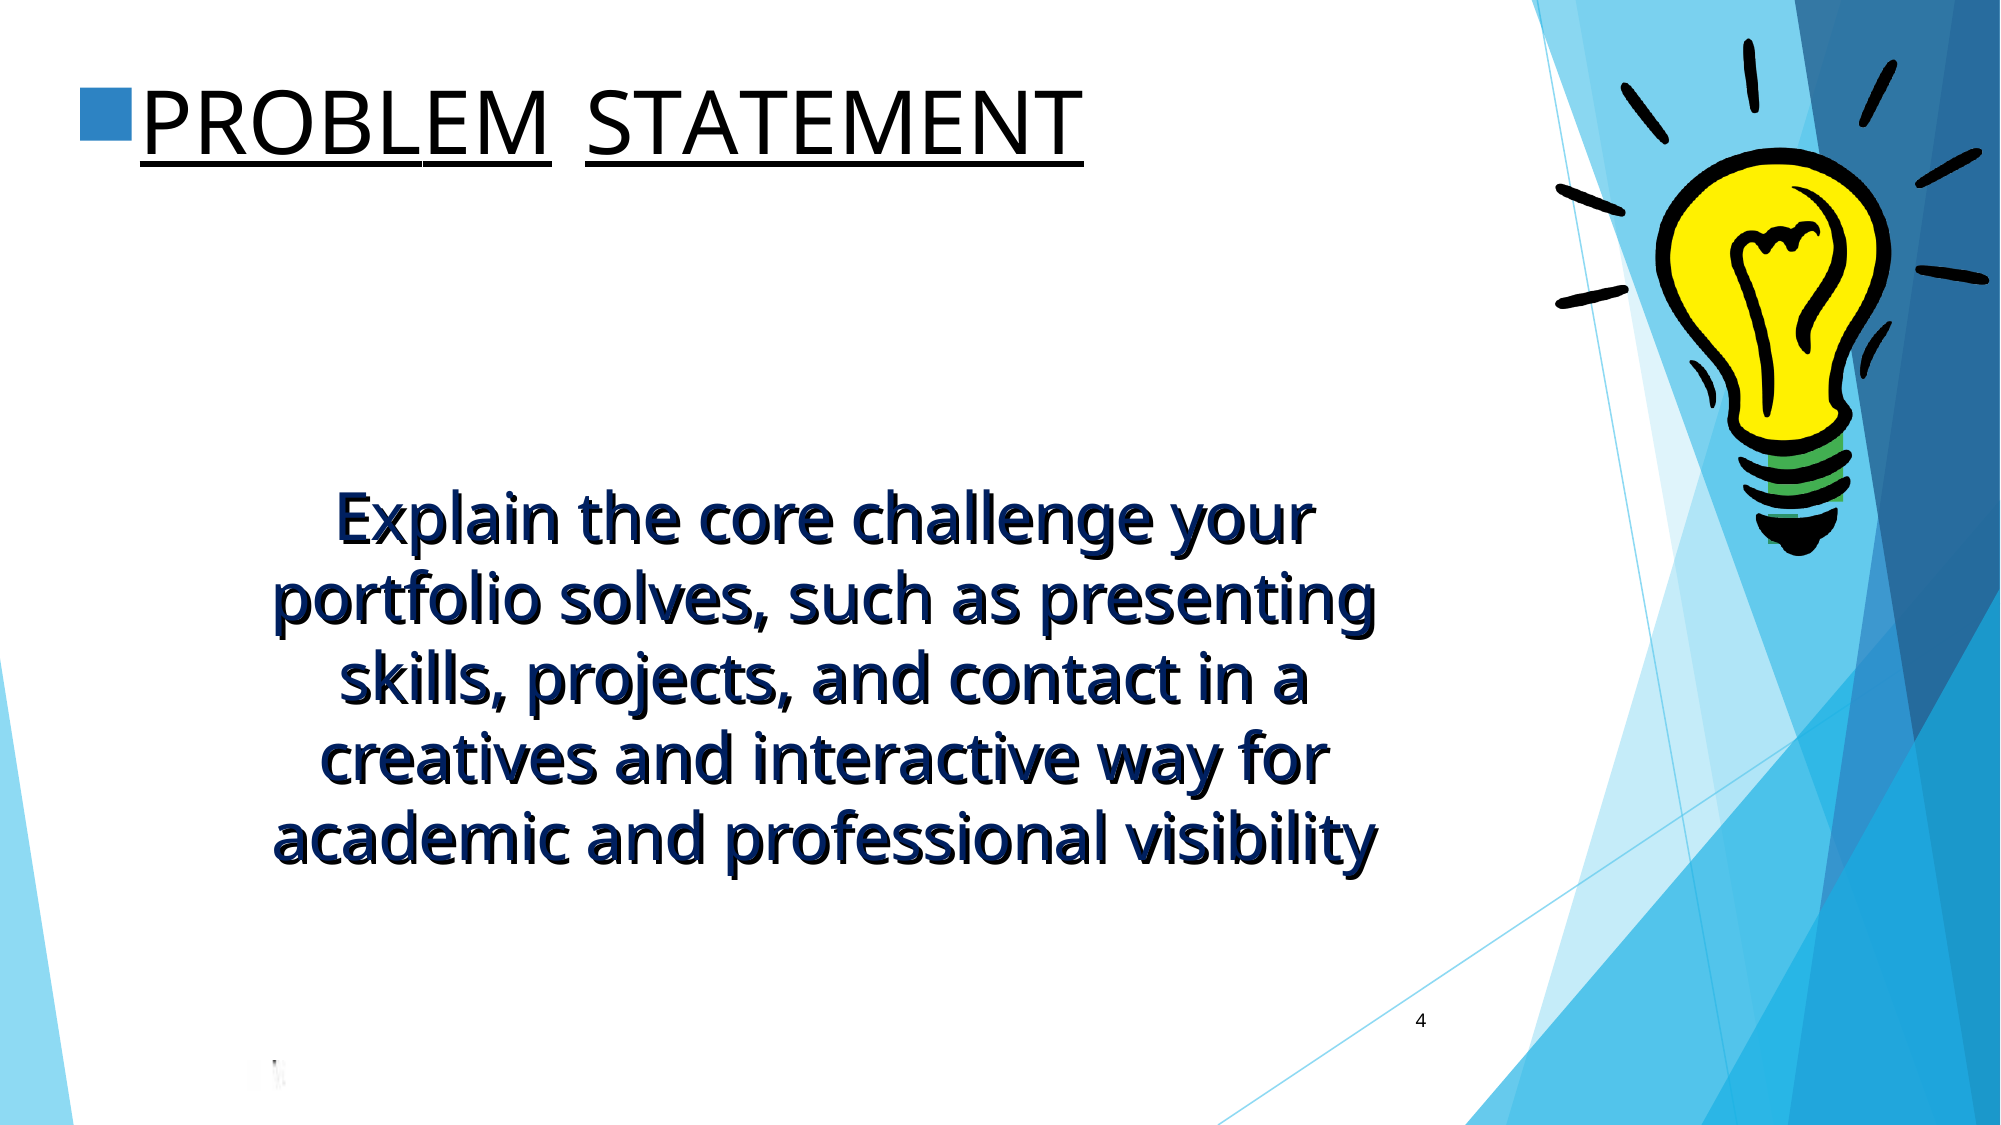

# PROBLEM	STATEMENT
Explain the core challenge your portfolio solves, such as presenting skills, projects, and contact in a creatives and interactive way for academic and professional visibility